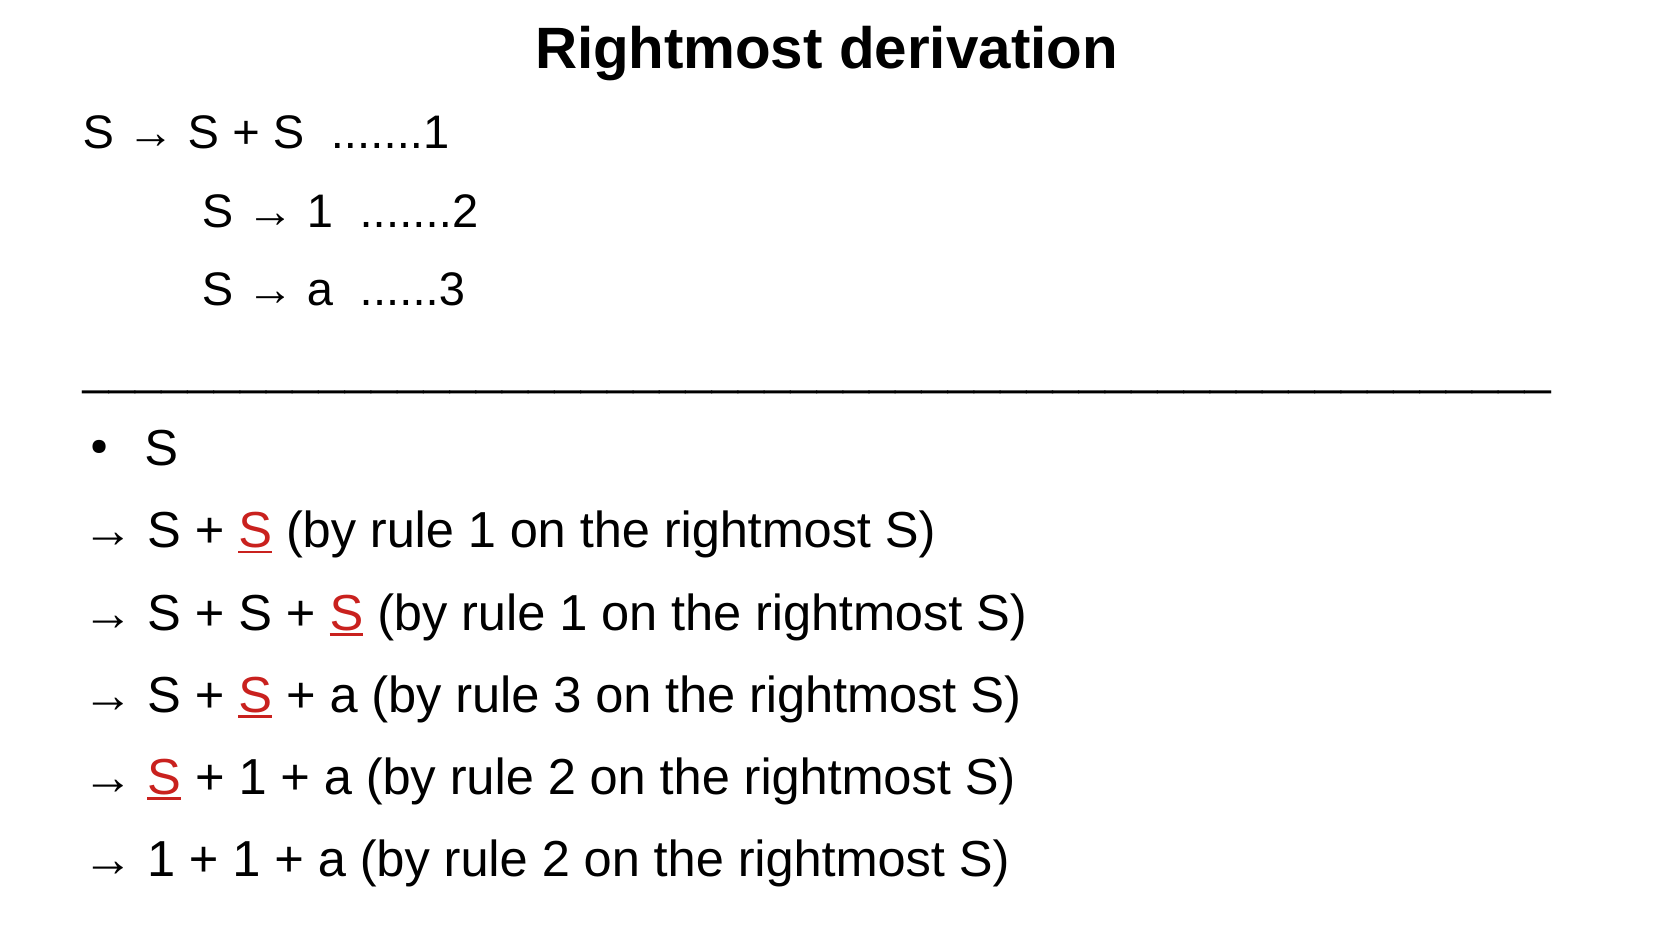

# Rightmost derivation
S → S + S .......1
 S → 1 .......2
 S → a ......3
________________________________________________________
S
→ S + S (by rule 1 on the rightmost S)
→ S + S + S (by rule 1 on the rightmost S)
→ S + S + a (by rule 3 on the rightmost S)
→ S + 1 + a (by rule 2 on the rightmost S)
→ 1 + 1 + a (by rule 2 on the rightmost S)